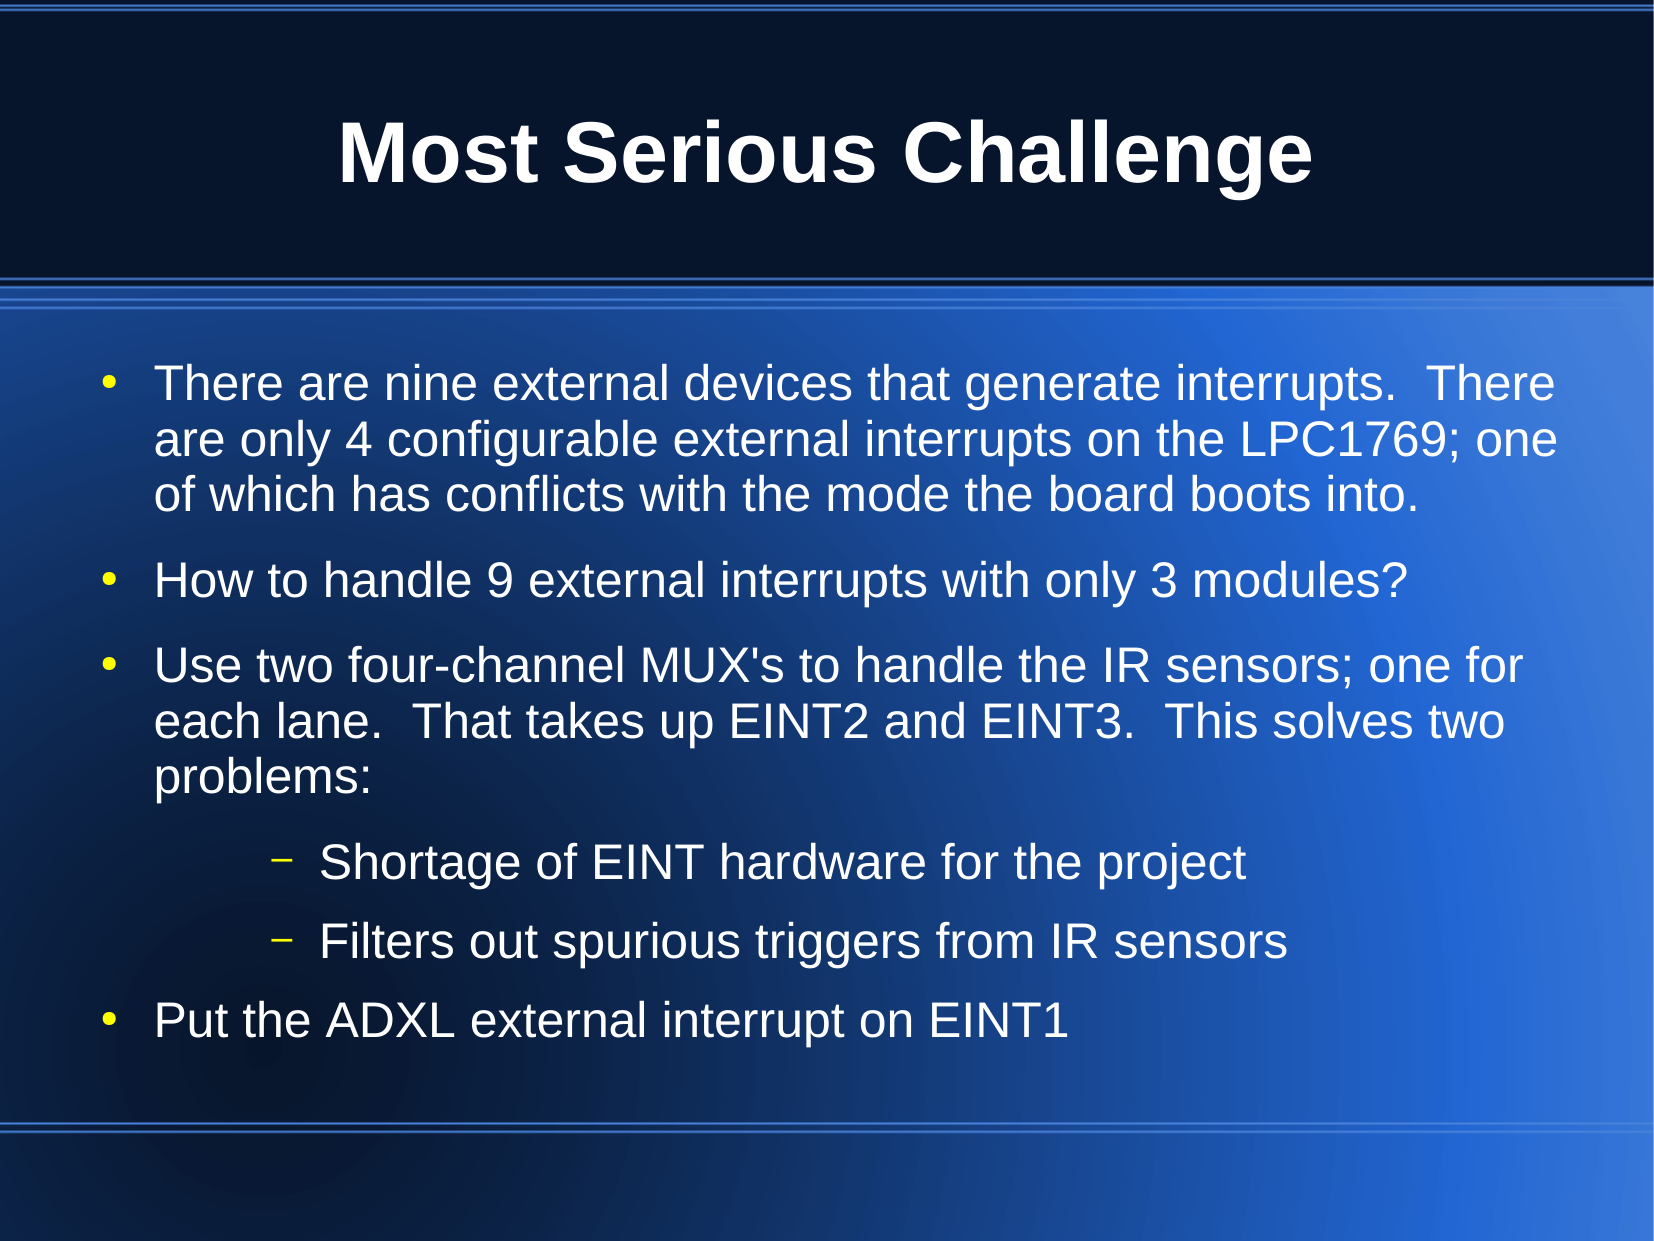

# Most Serious Challenge
There are nine external devices that generate interrupts. There are only 4 configurable external interrupts on the LPC1769; one of which has conflicts with the mode the board boots into.
How to handle 9 external interrupts with only 3 modules?
Use two four-channel MUX's to handle the IR sensors; one for each lane. That takes up EINT2 and EINT3. This solves two problems:
Shortage of EINT hardware for the project
Filters out spurious triggers from IR sensors
Put the ADXL external interrupt on EINT1